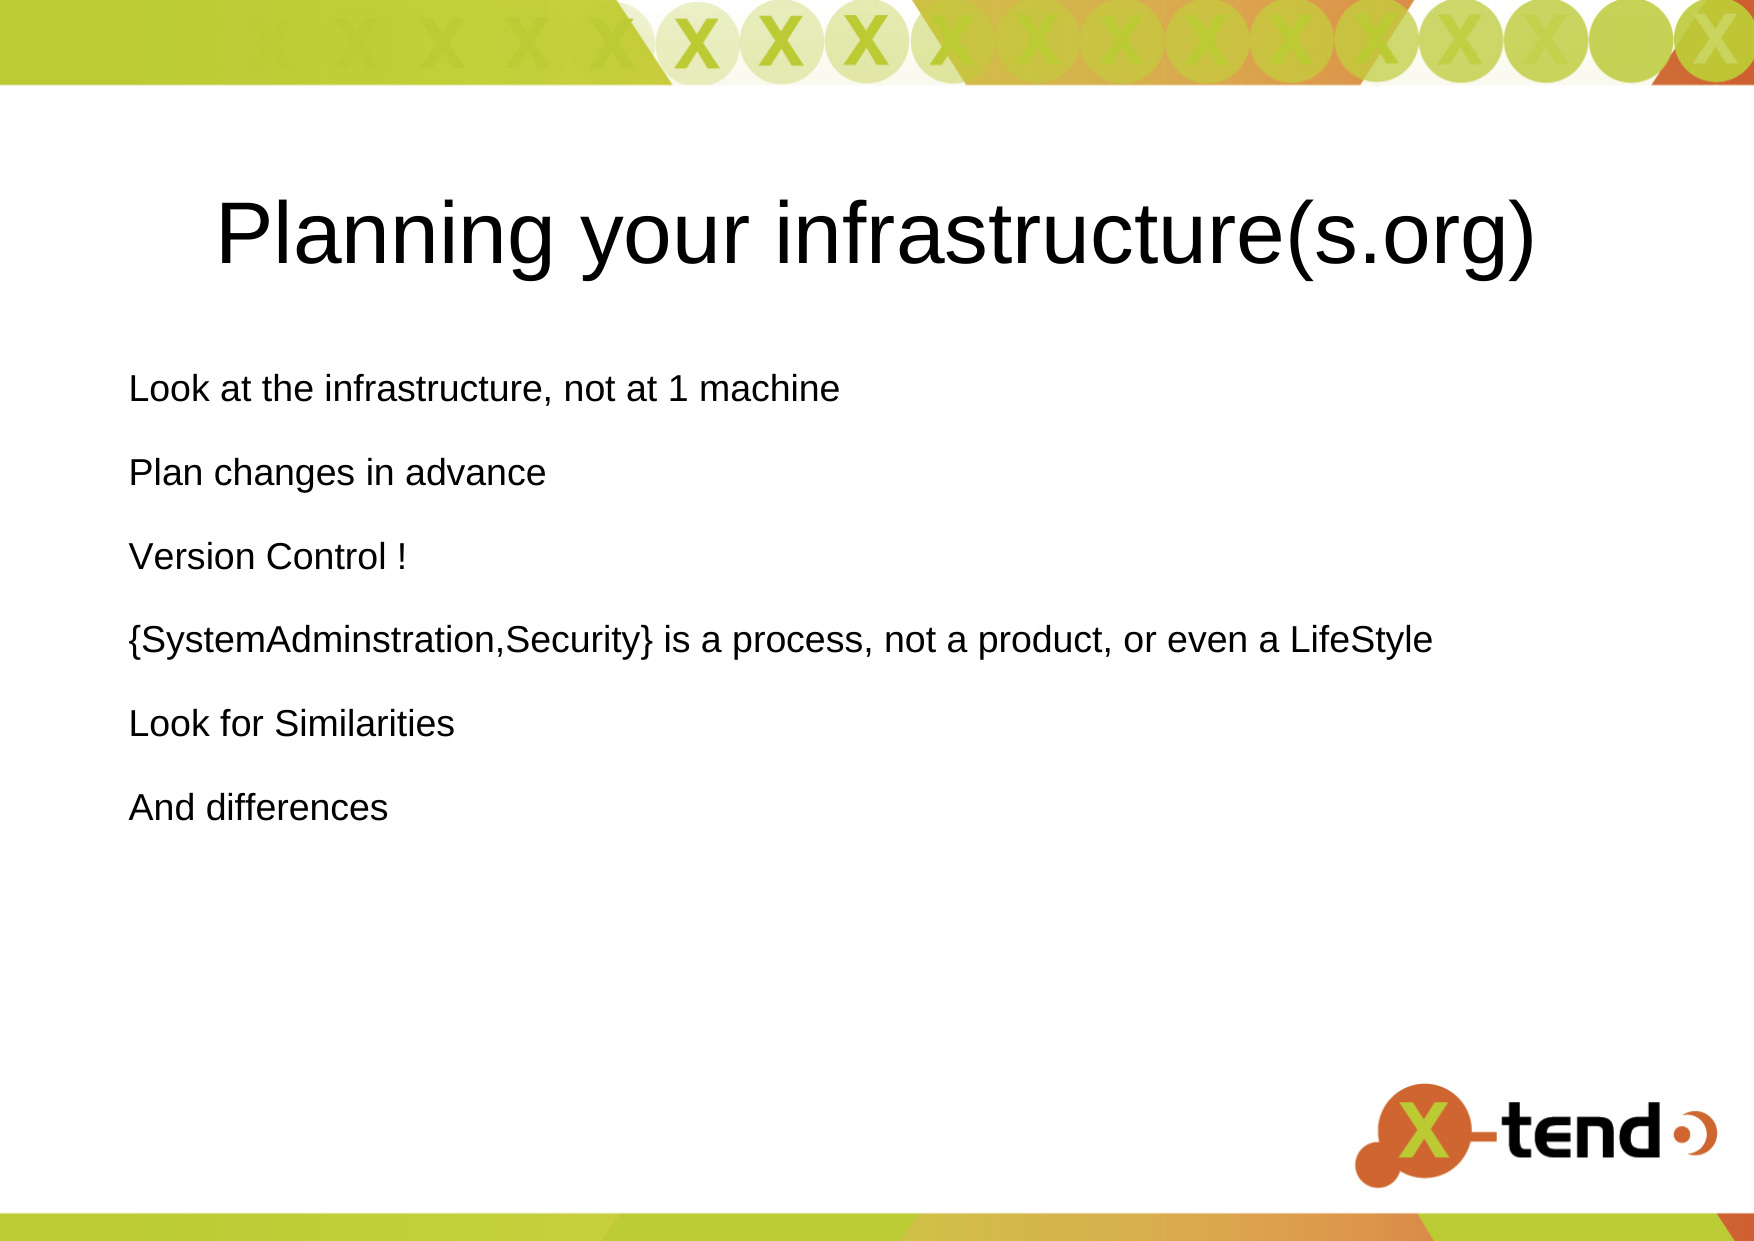

# Planning your infrastructure(s.org)
Look at the infrastructure, not at 1 machine
Plan changes in advance
Version Control !
{SystemAdminstration,Security} is a process, not a product, or even a LifeStyle
Look for Similarities
And differences